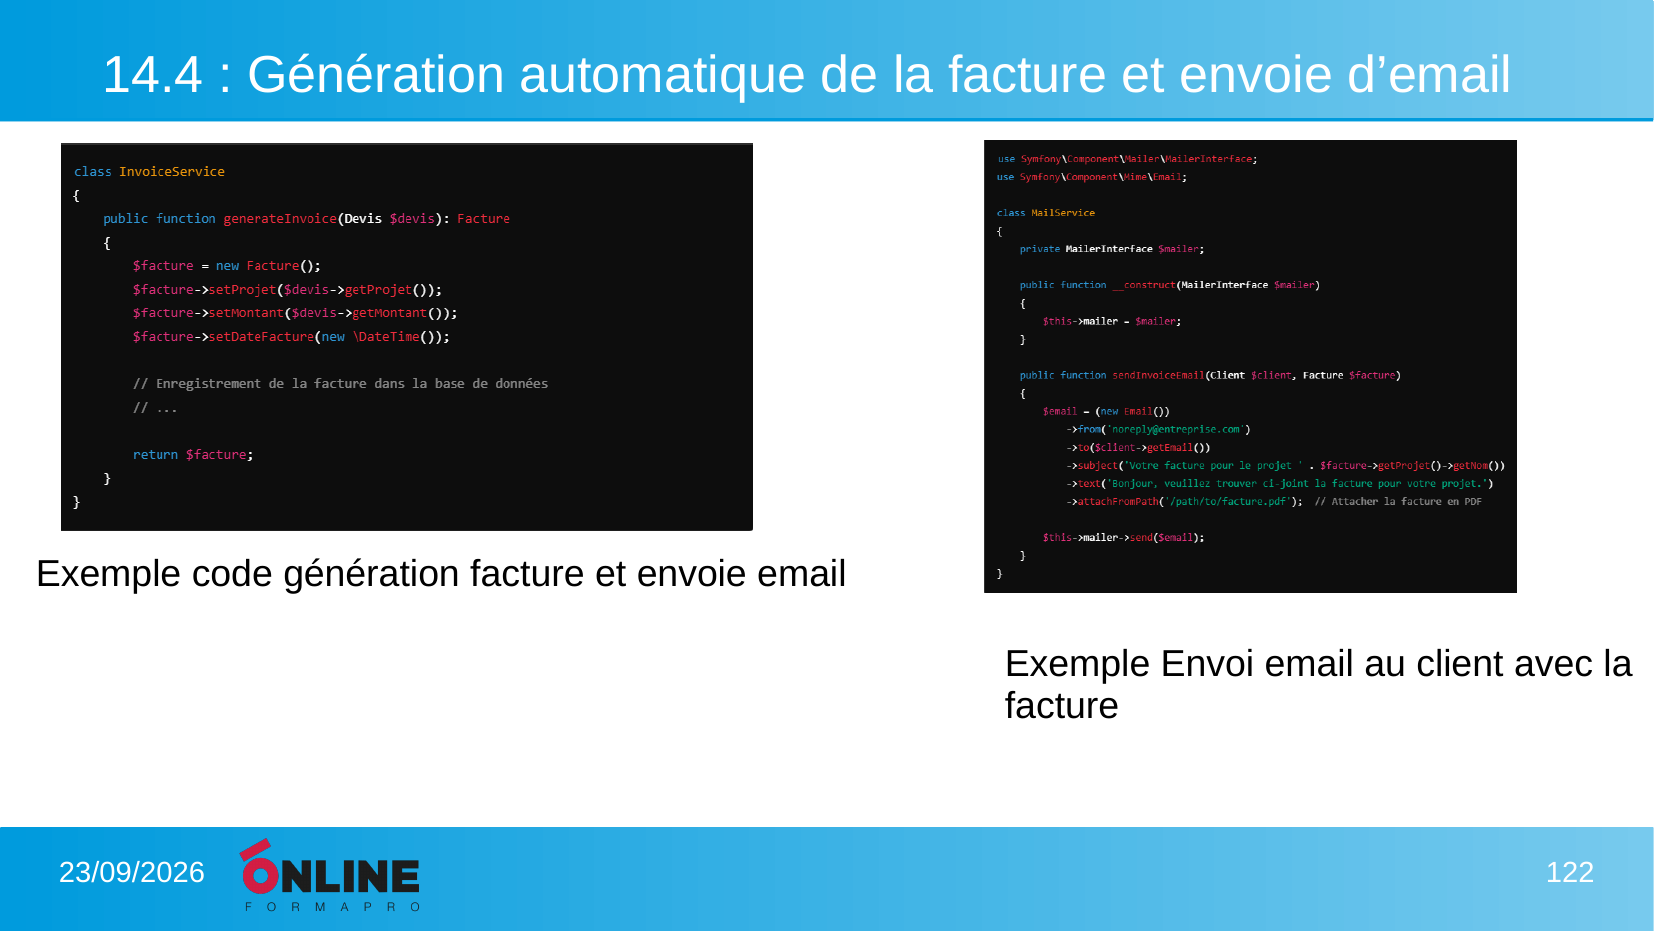

# 14.4 : Génération automatique de la facture et envoie d’email
Exemple code génération facture et envoie email
Exemple Envoi email au client avec la
facture
122